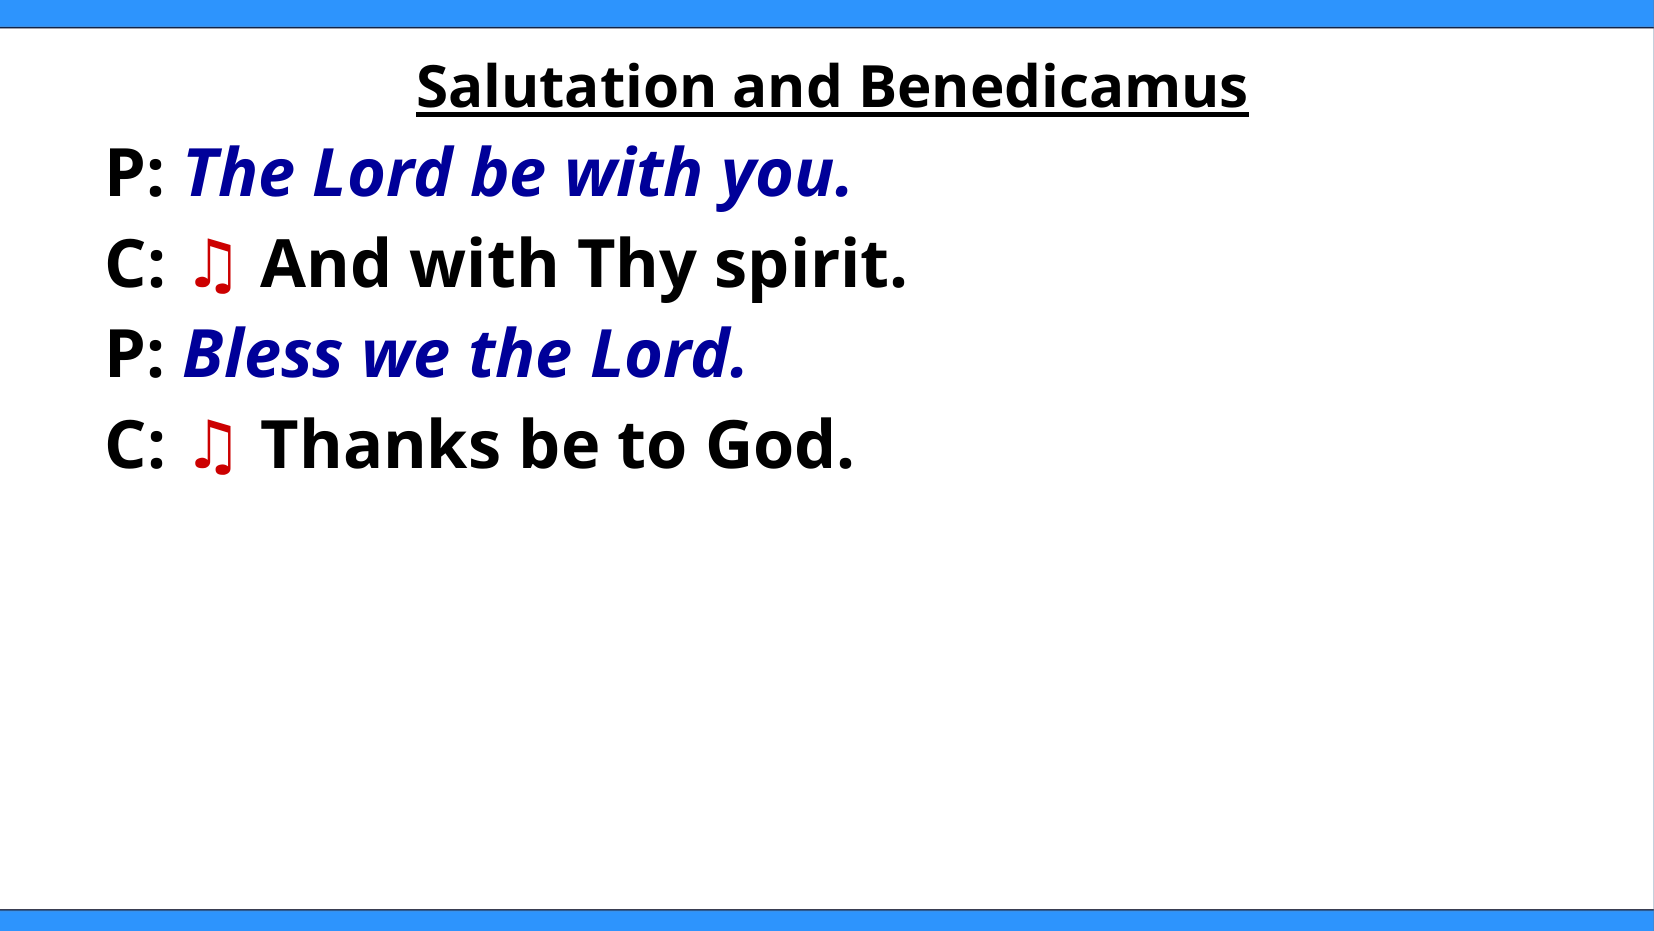

Salutation and Benedicamus
P: The Lord be with you.
C: ♫ And with Thy spirit.
P: Bless we the Lord.
C: ♫ Thanks be to God.